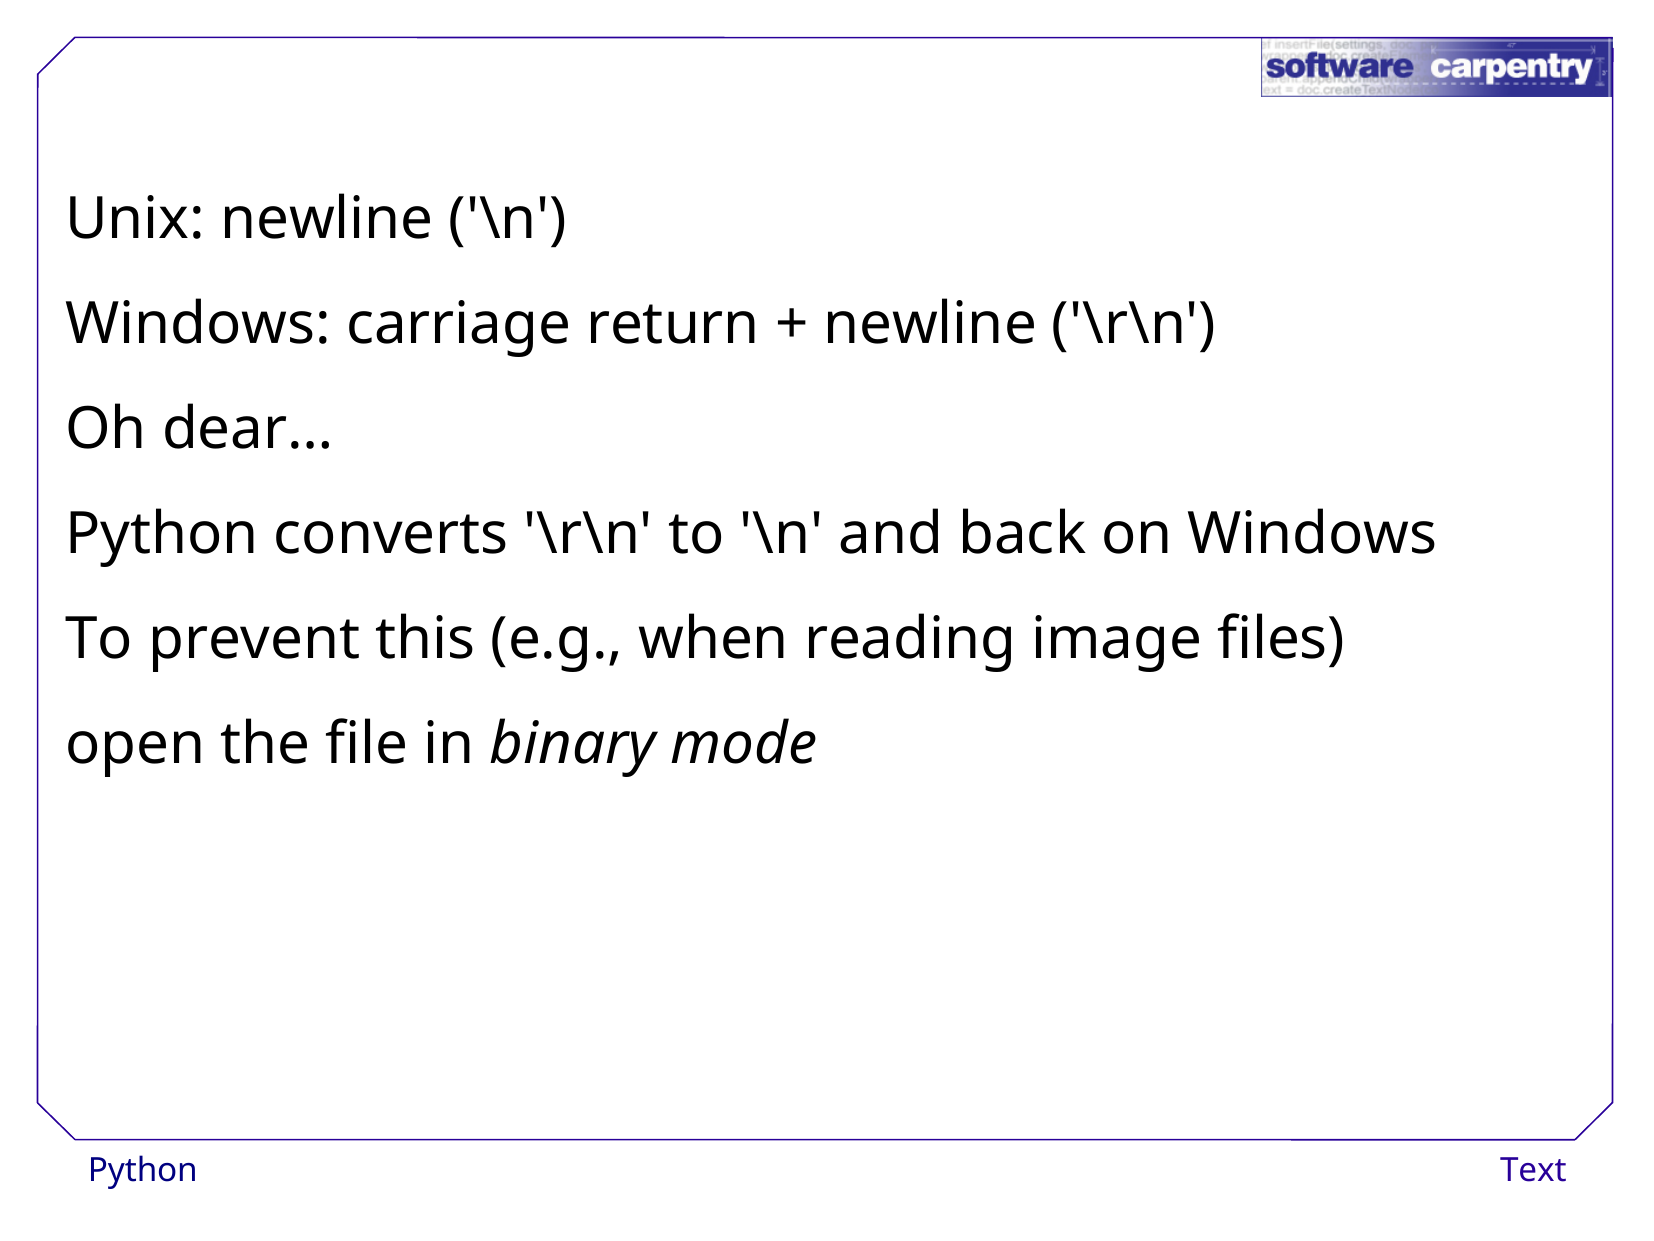

Unix: newline ('\n')
Windows: carriage return + newline ('\r\n')
Oh dear…
Python converts '\r\n' to '\n' and back on Windows
To prevent this (e.g., when reading image files)
open the file in binary mode